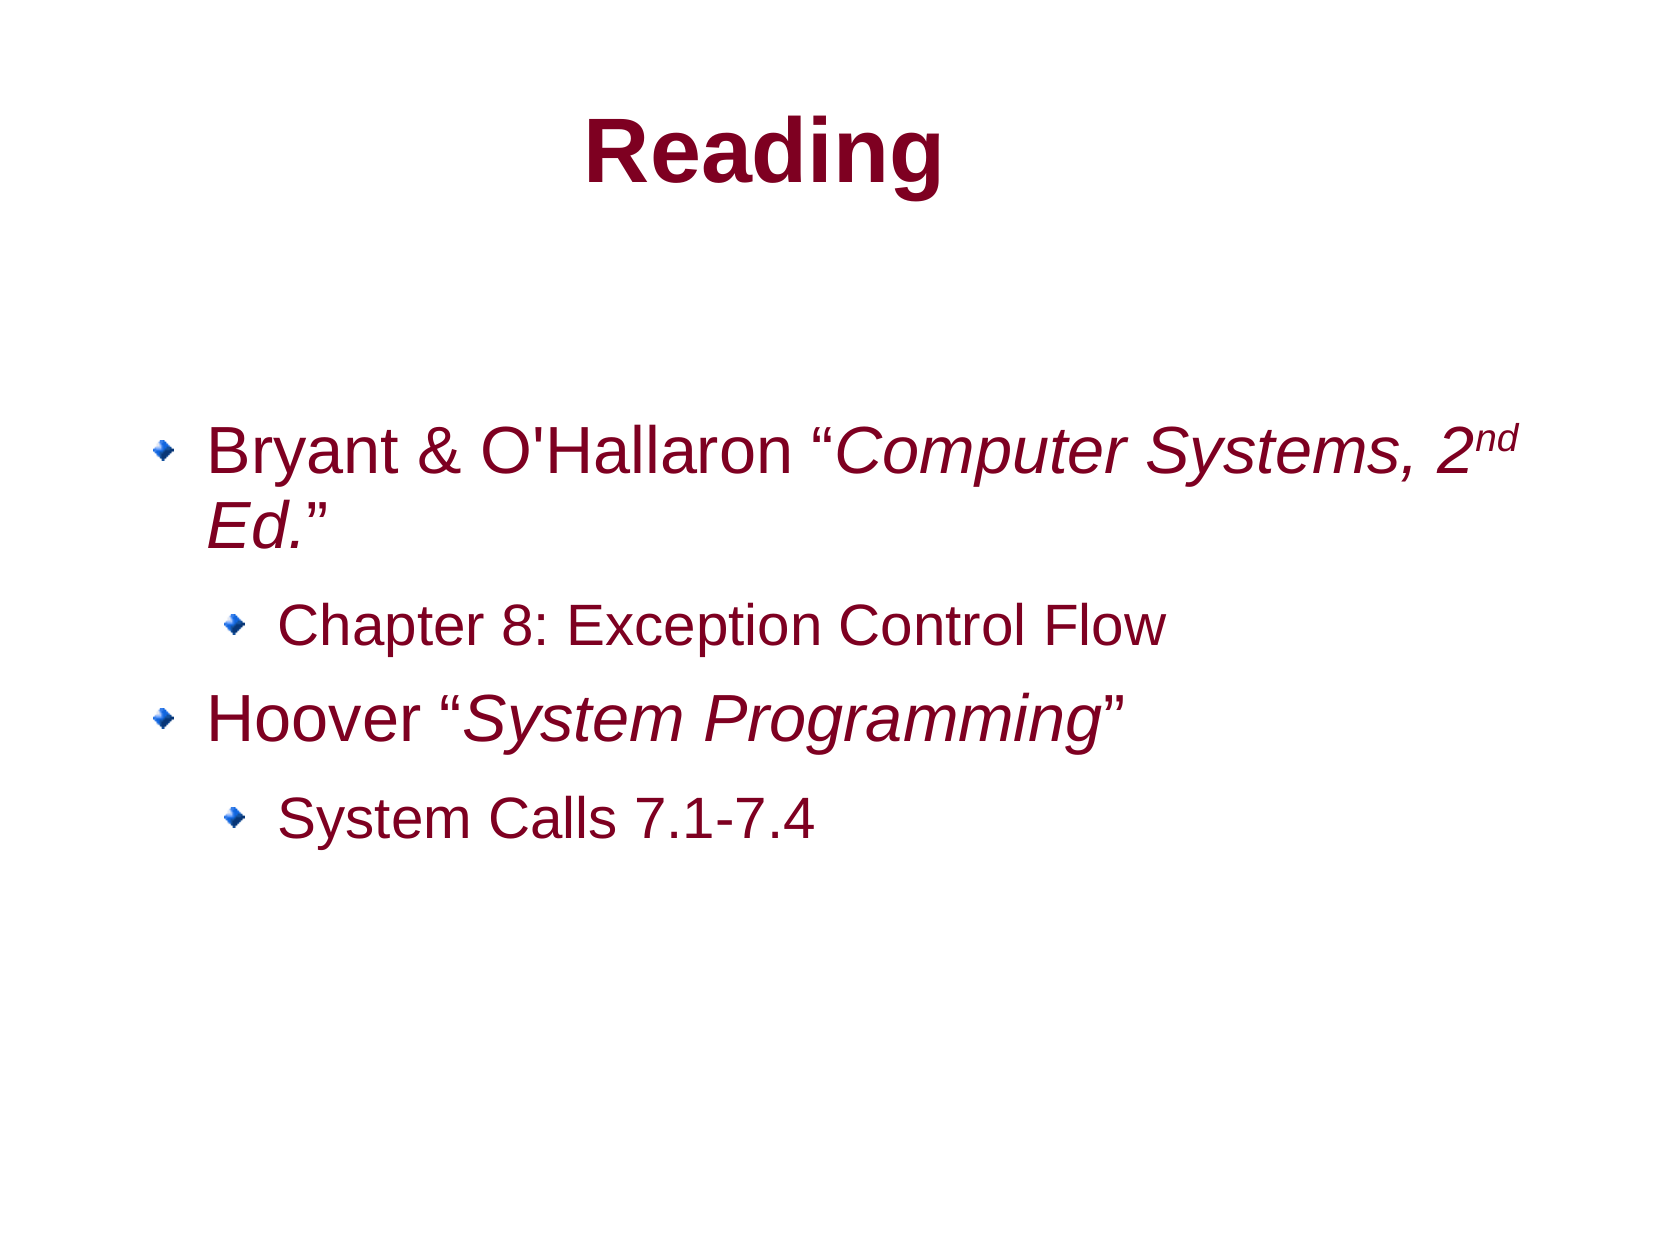

# Reading
Bryant & O'Hallaron “Computer Systems, 2nd Ed.”
Chapter 8: Exception Control Flow
Hoover “System Programming”
System Calls 7.1-7.4